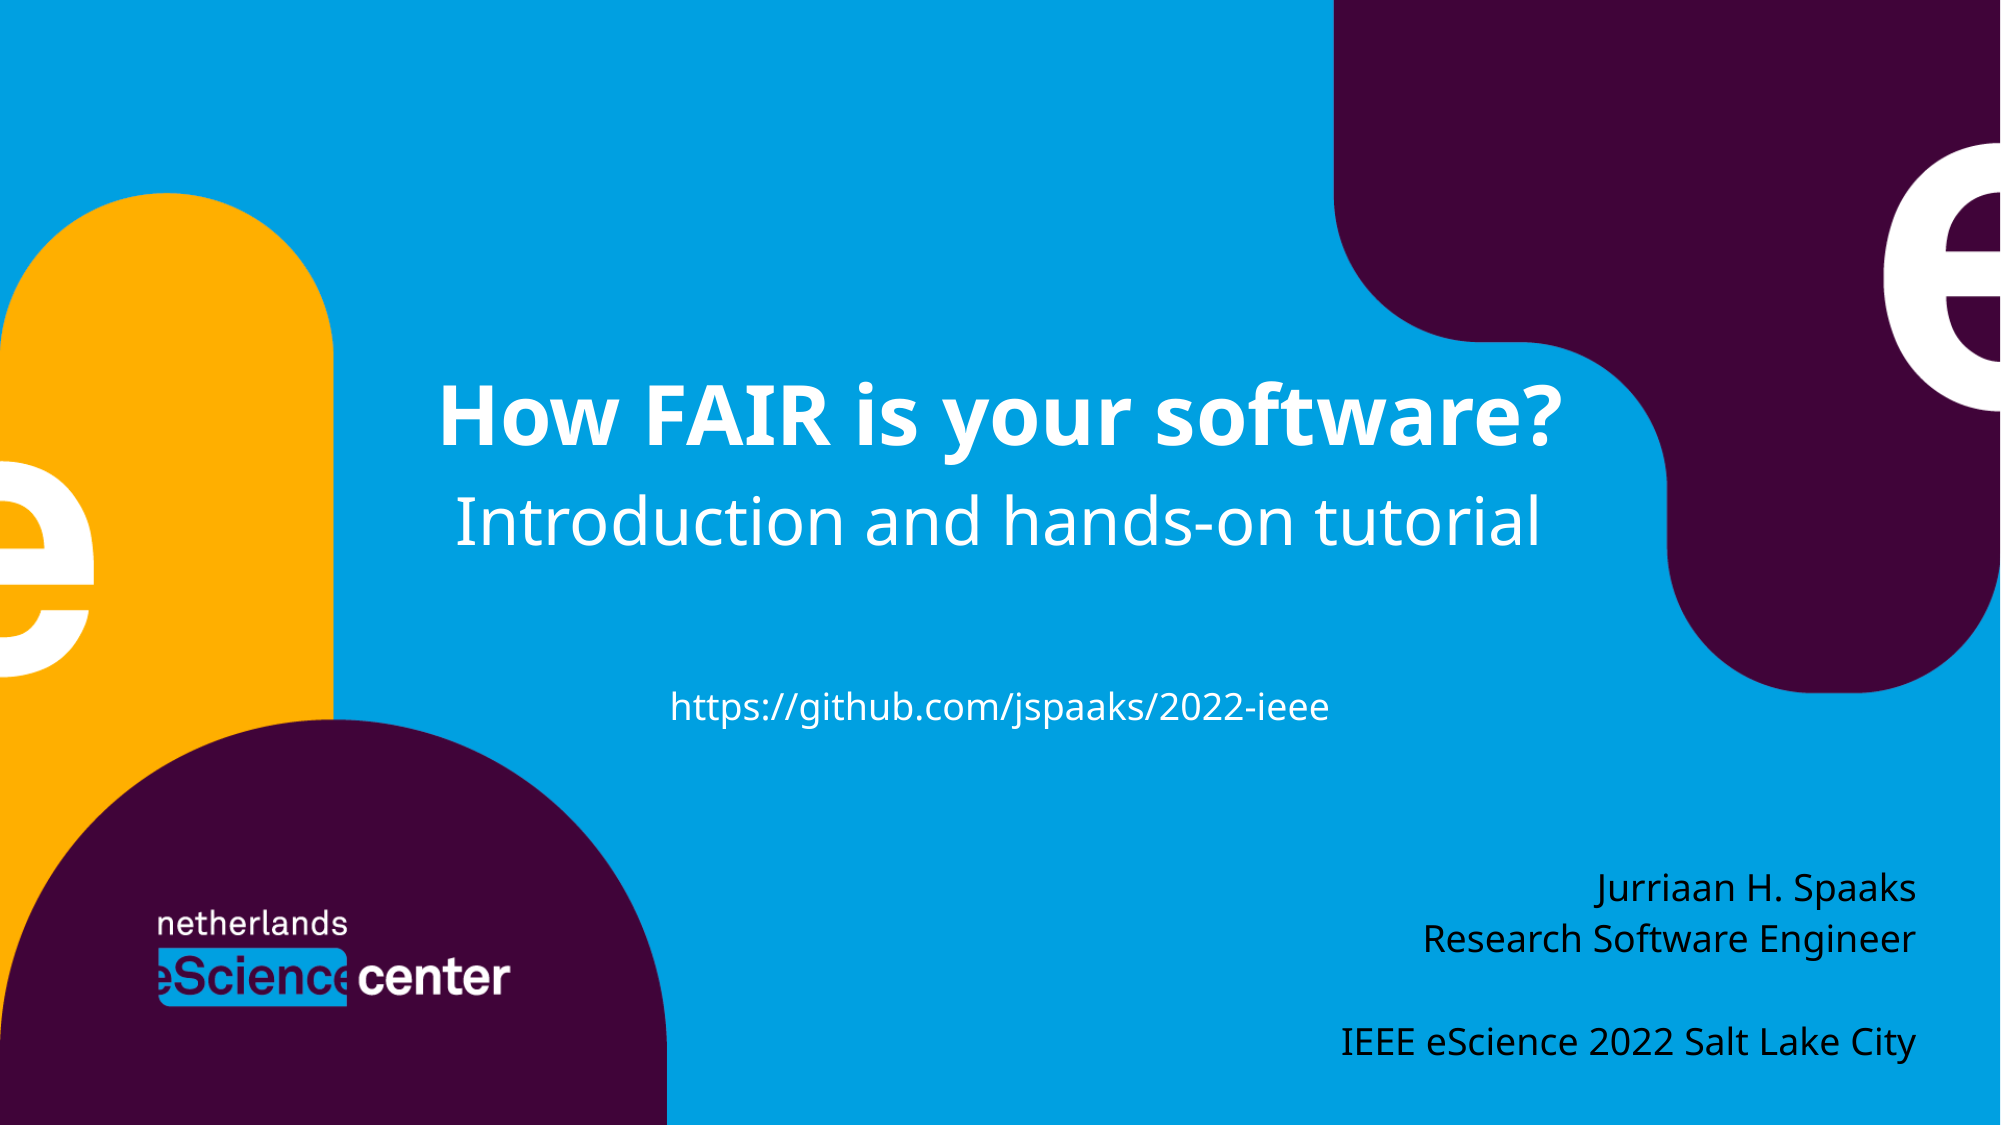

# How FAIR is your software?
Introduction and hands-on tutorial
https://github.com/jspaaks/2022-ieee
Jurriaan H. Spaaks
Research Software Engineer
IEEE eScience 2022 Salt Lake City